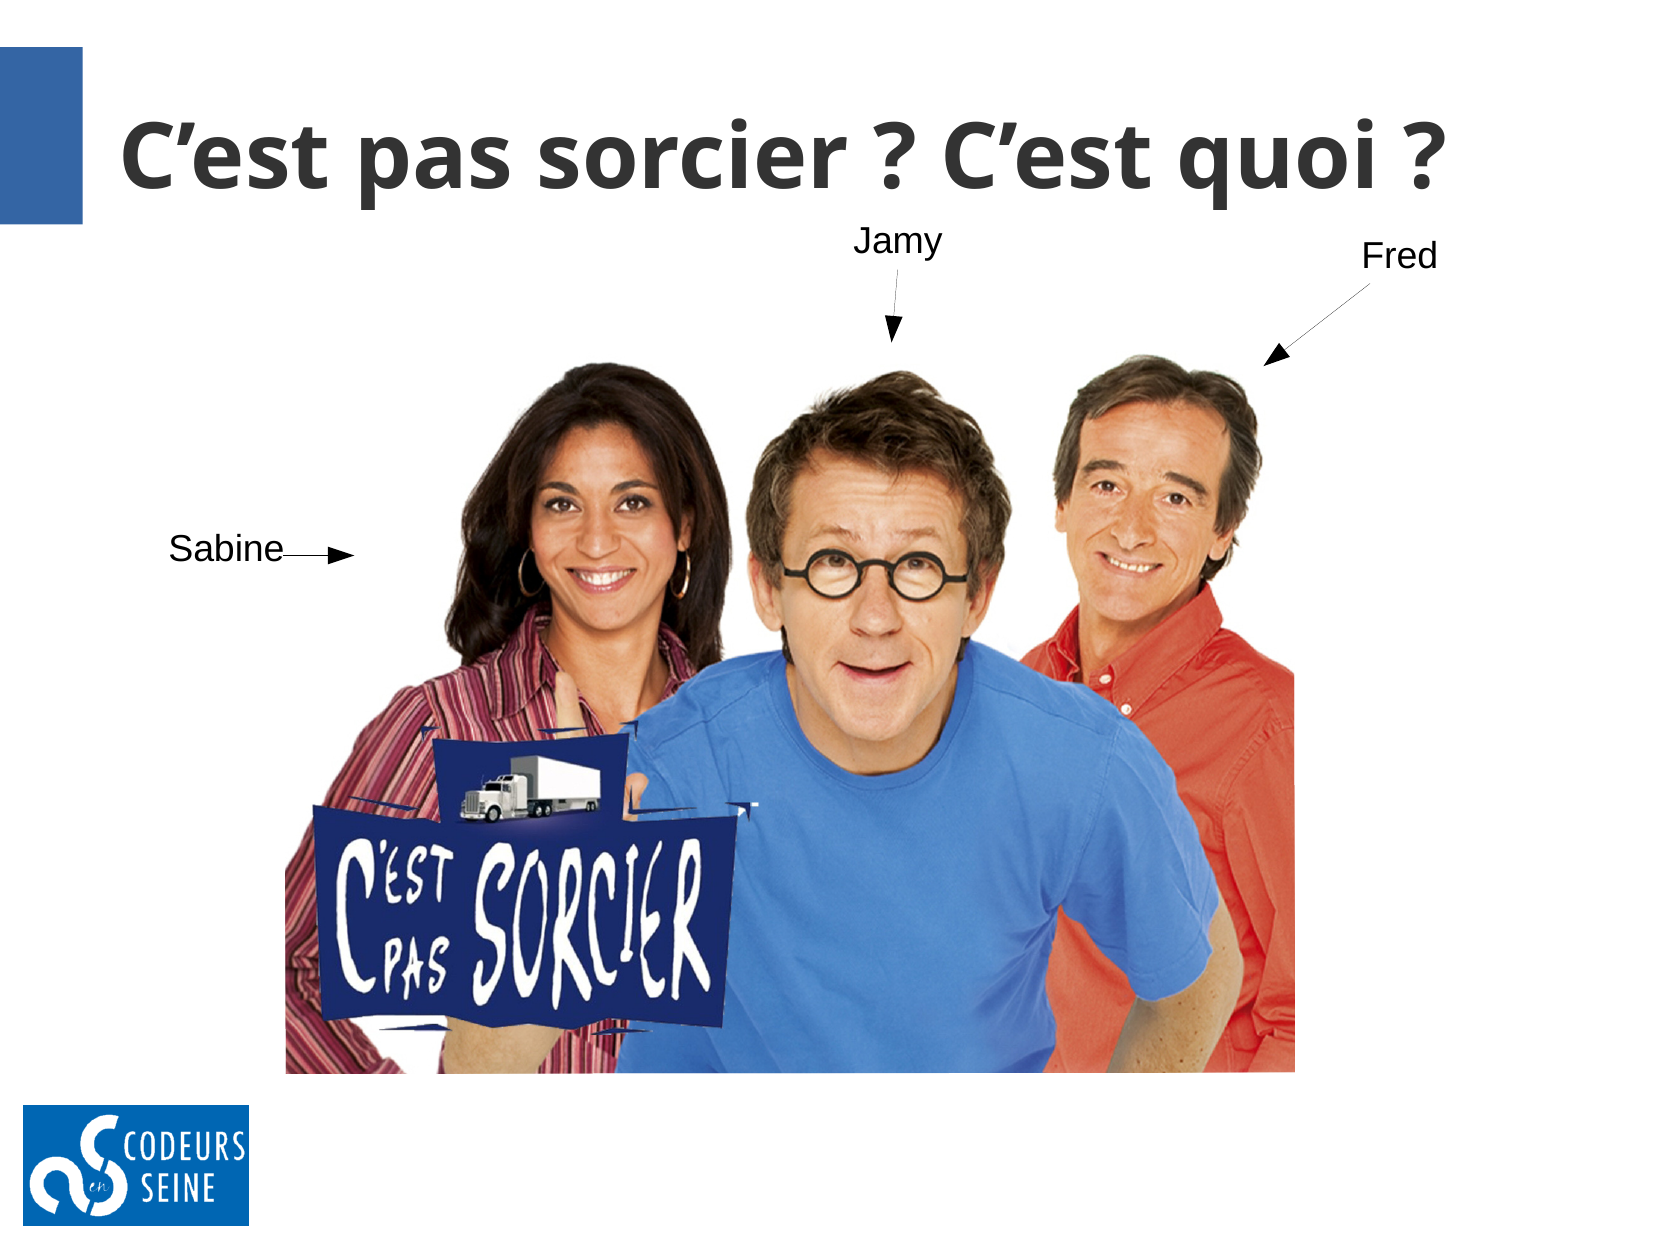

# C’est pas sorcier ? C’est quoi ?
Jamy
Fred
Sabine